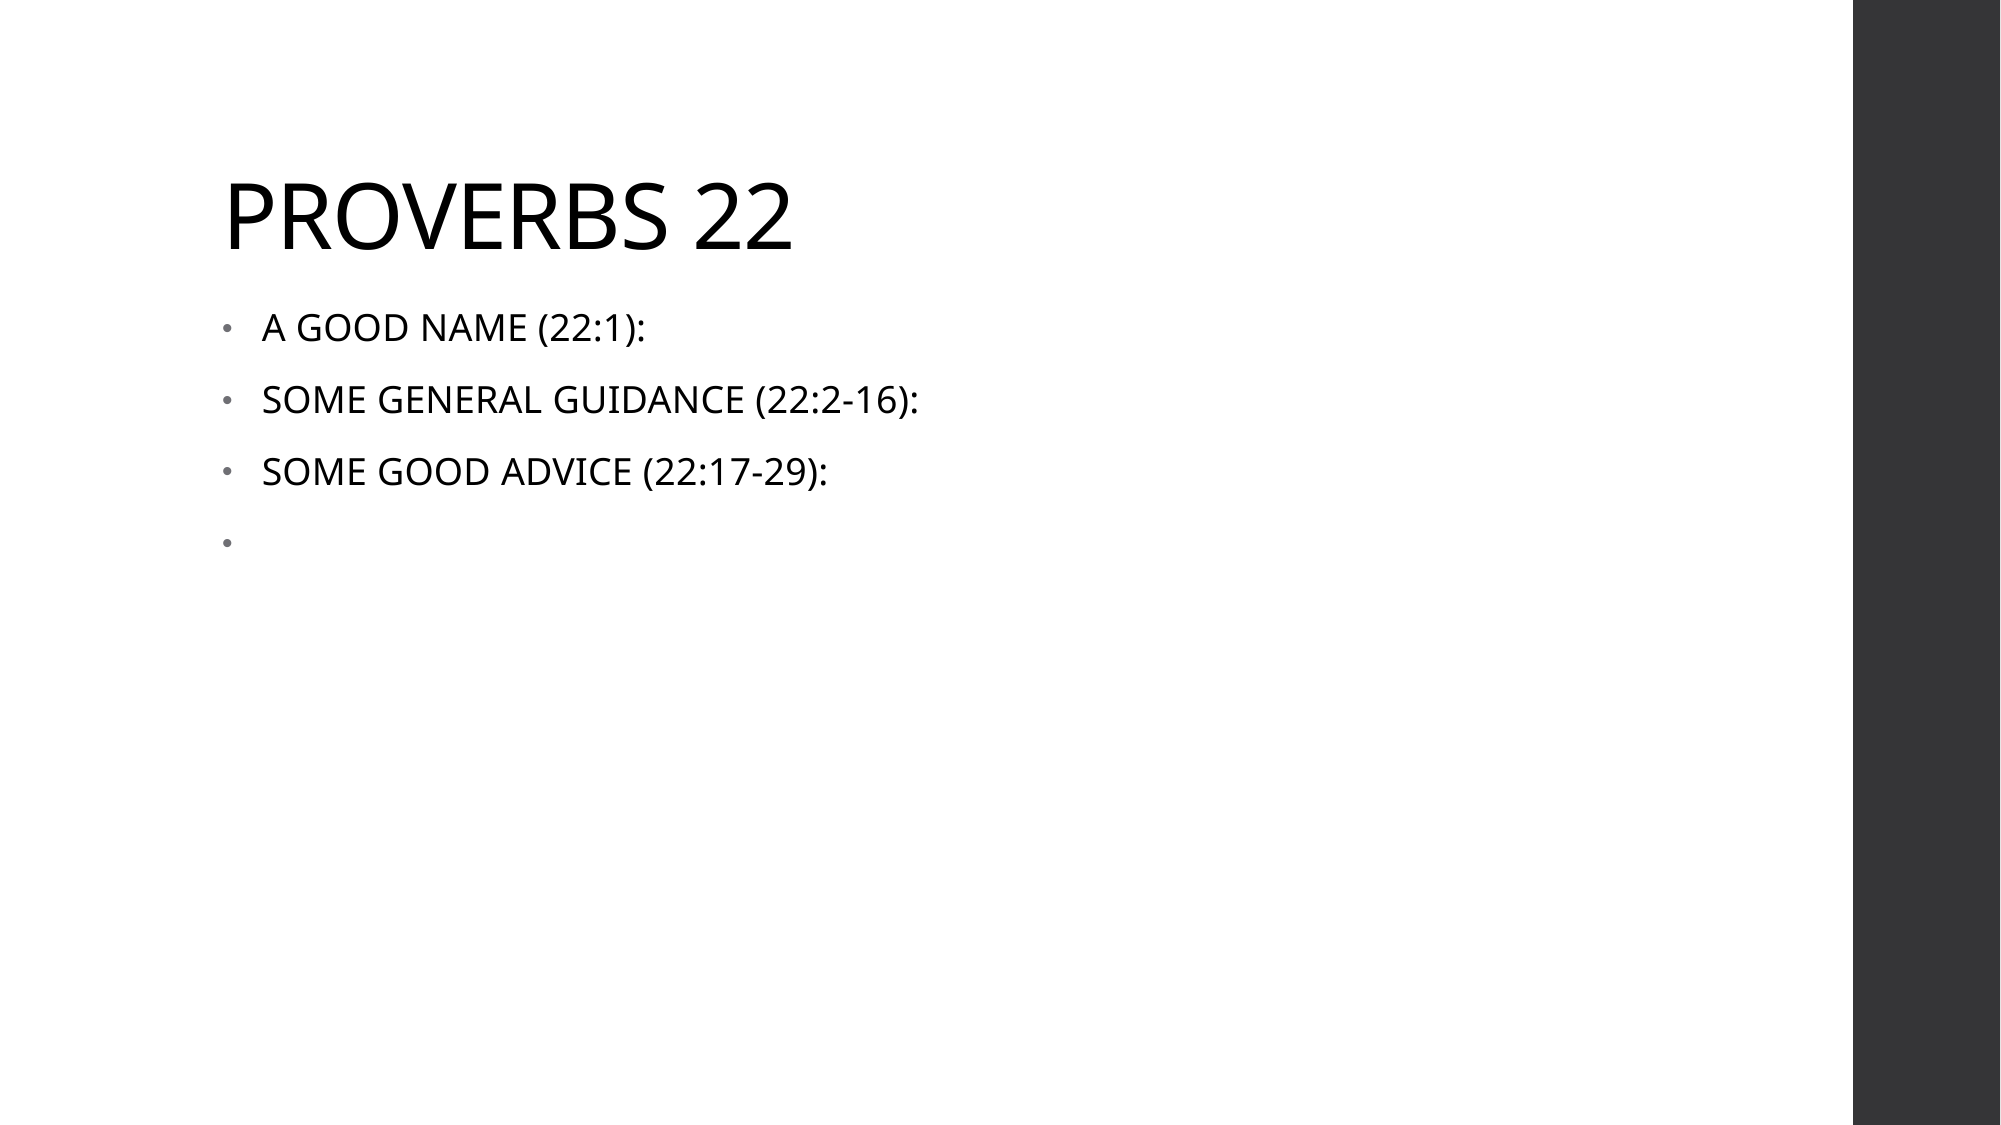

# PROVERBS 22
 A GOOD NAME (22:1):
 SOME GENERAL GUIDANCE (22:2-16):
 SOME GOOD ADVICE (22:17-29):